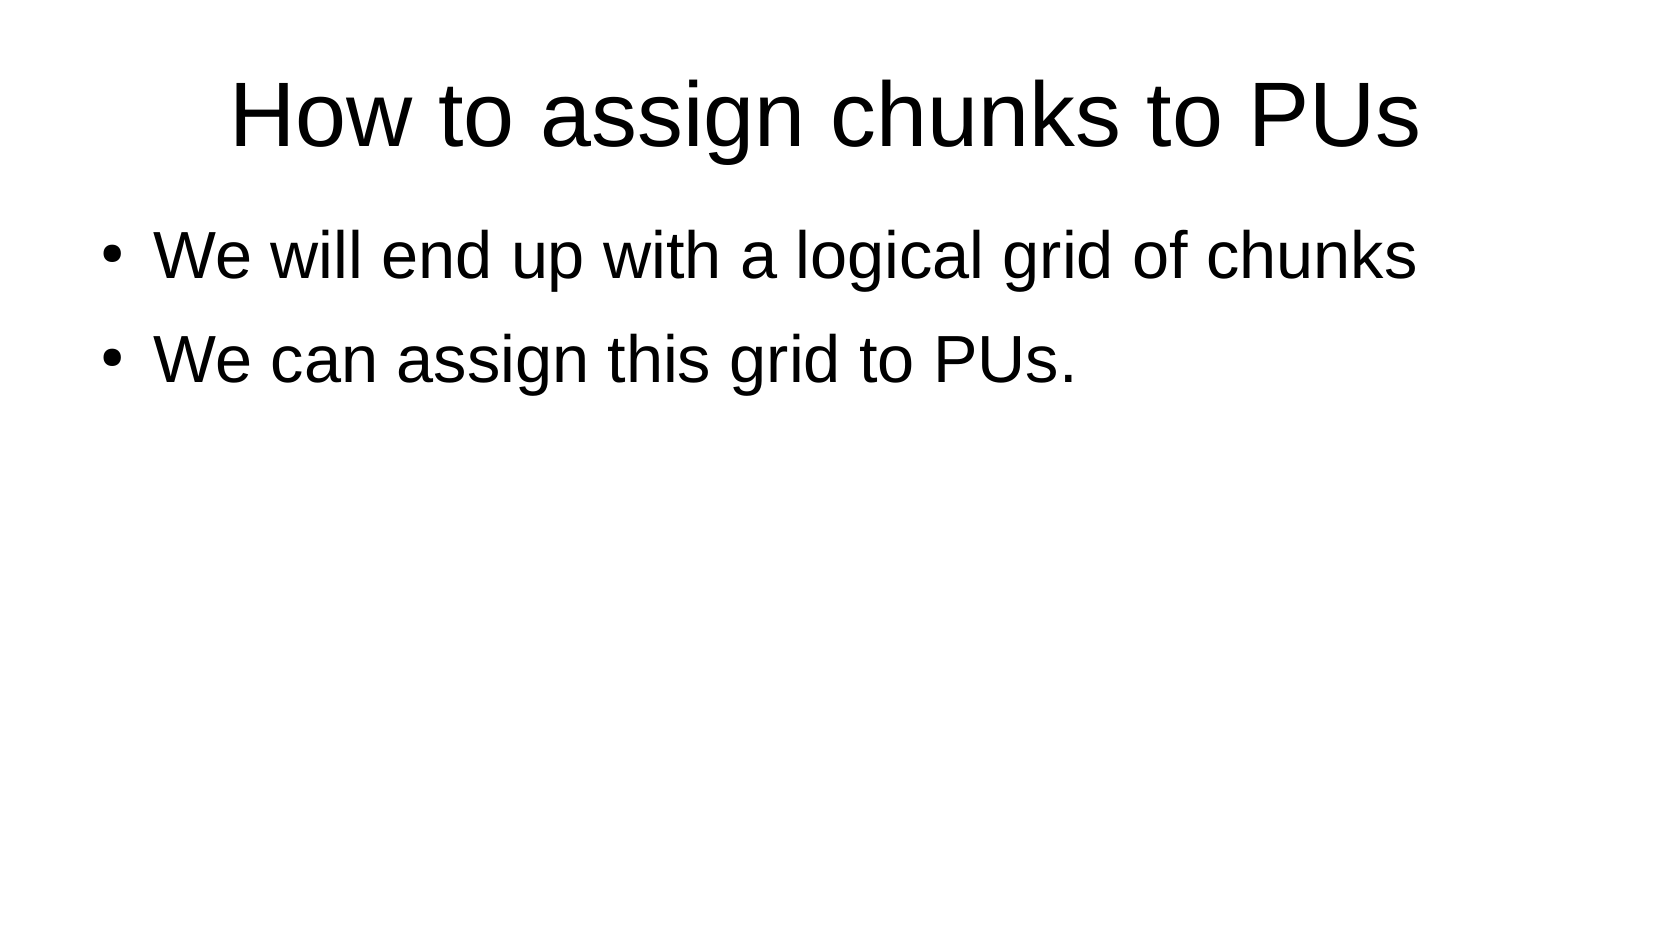

# How to assign chunks to PUs
We will end up with a logical grid of chunks
We can assign this grid to PUs.